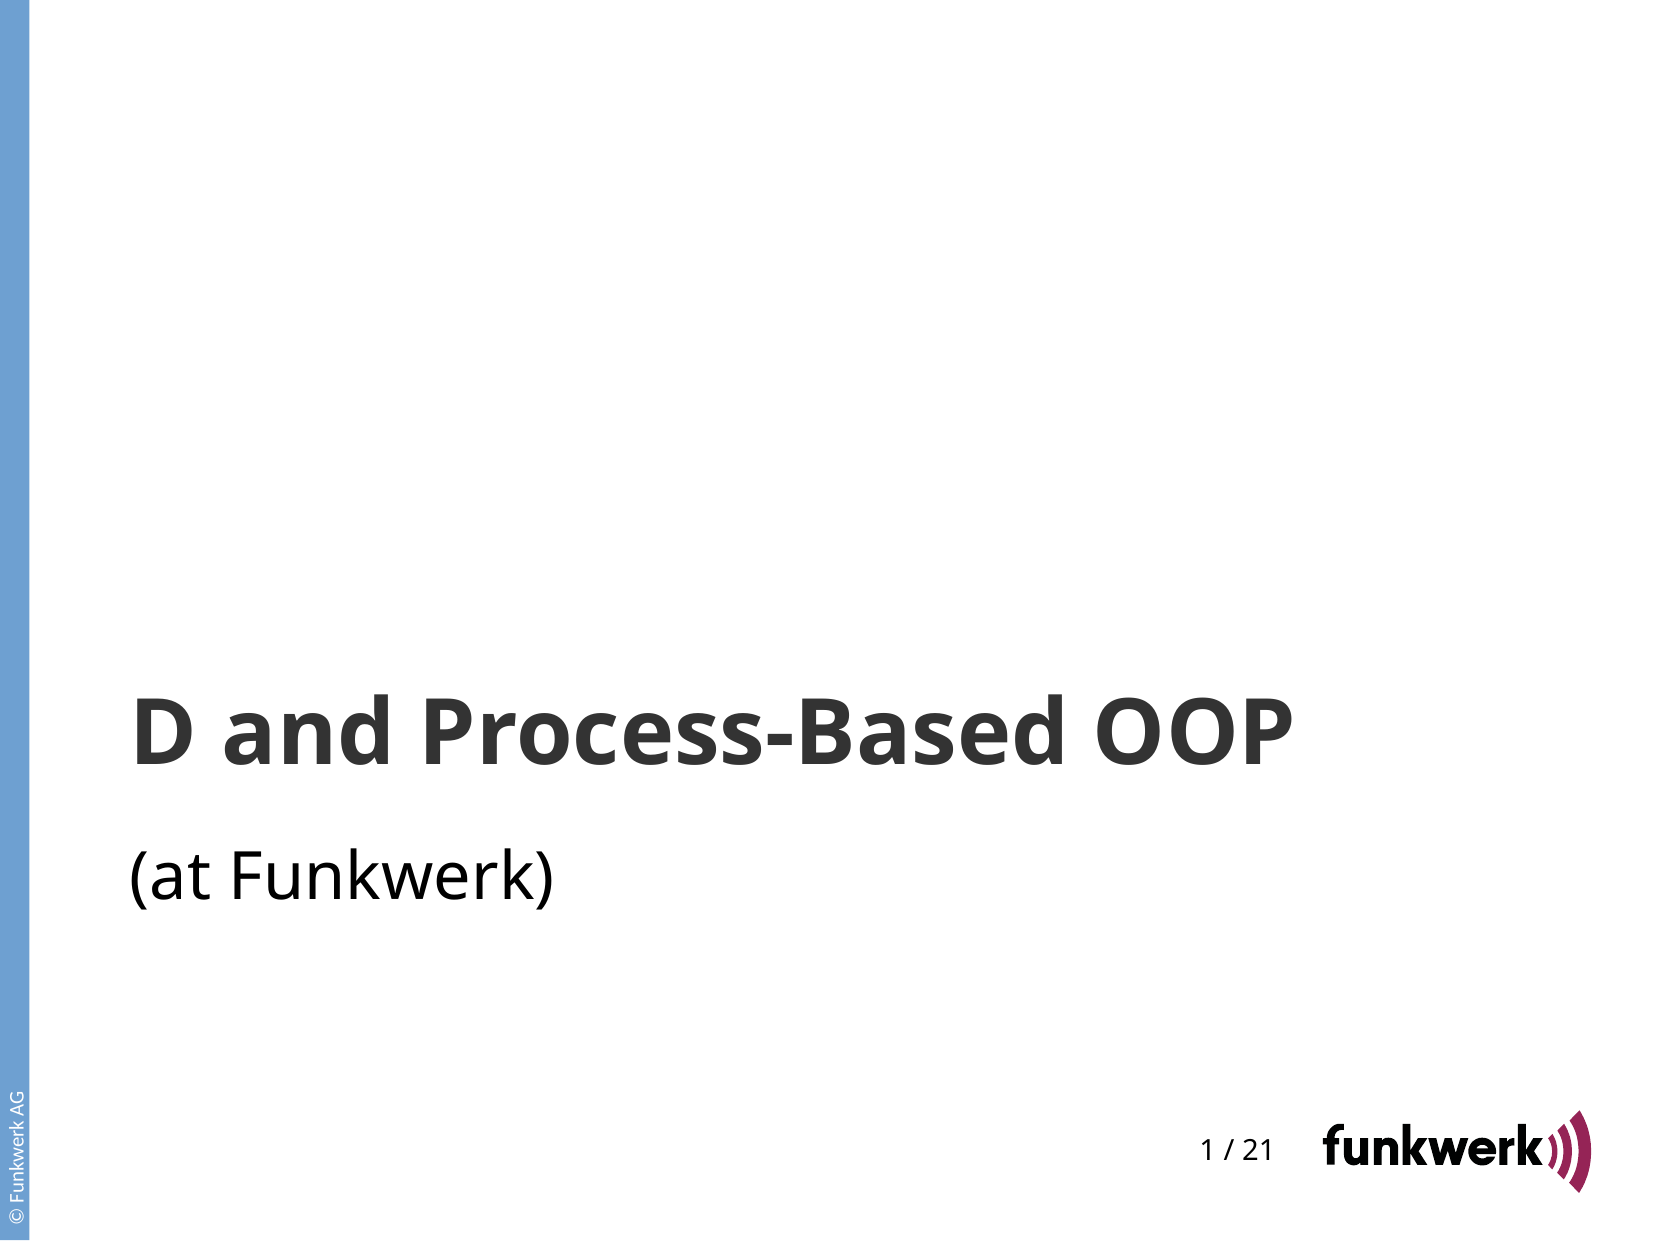

# D and Process-Based OOP
(at Funkwerk)
1